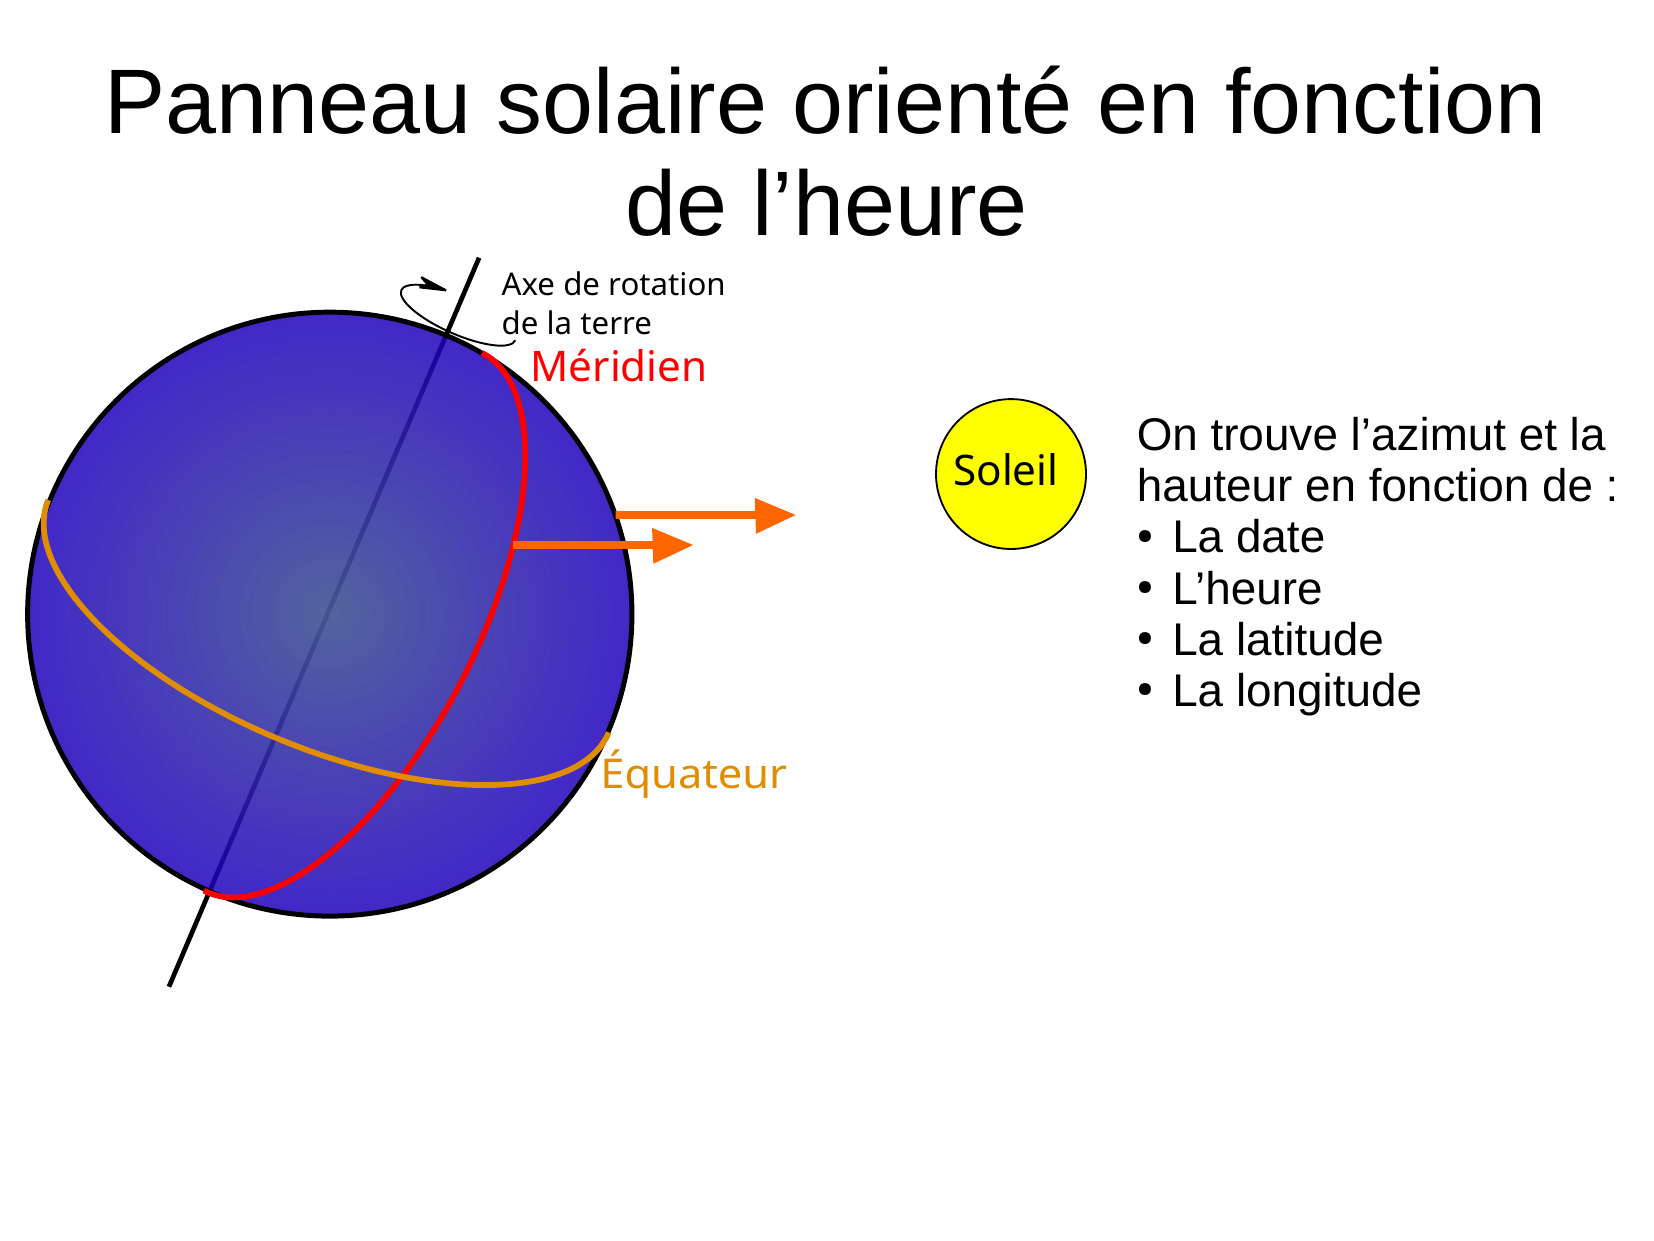

# Panneau solaire orienté en fonction de l’heure
On trouve l’azimut et la hauteur en fonction de :
La date
L’heure
La latitude
La longitude